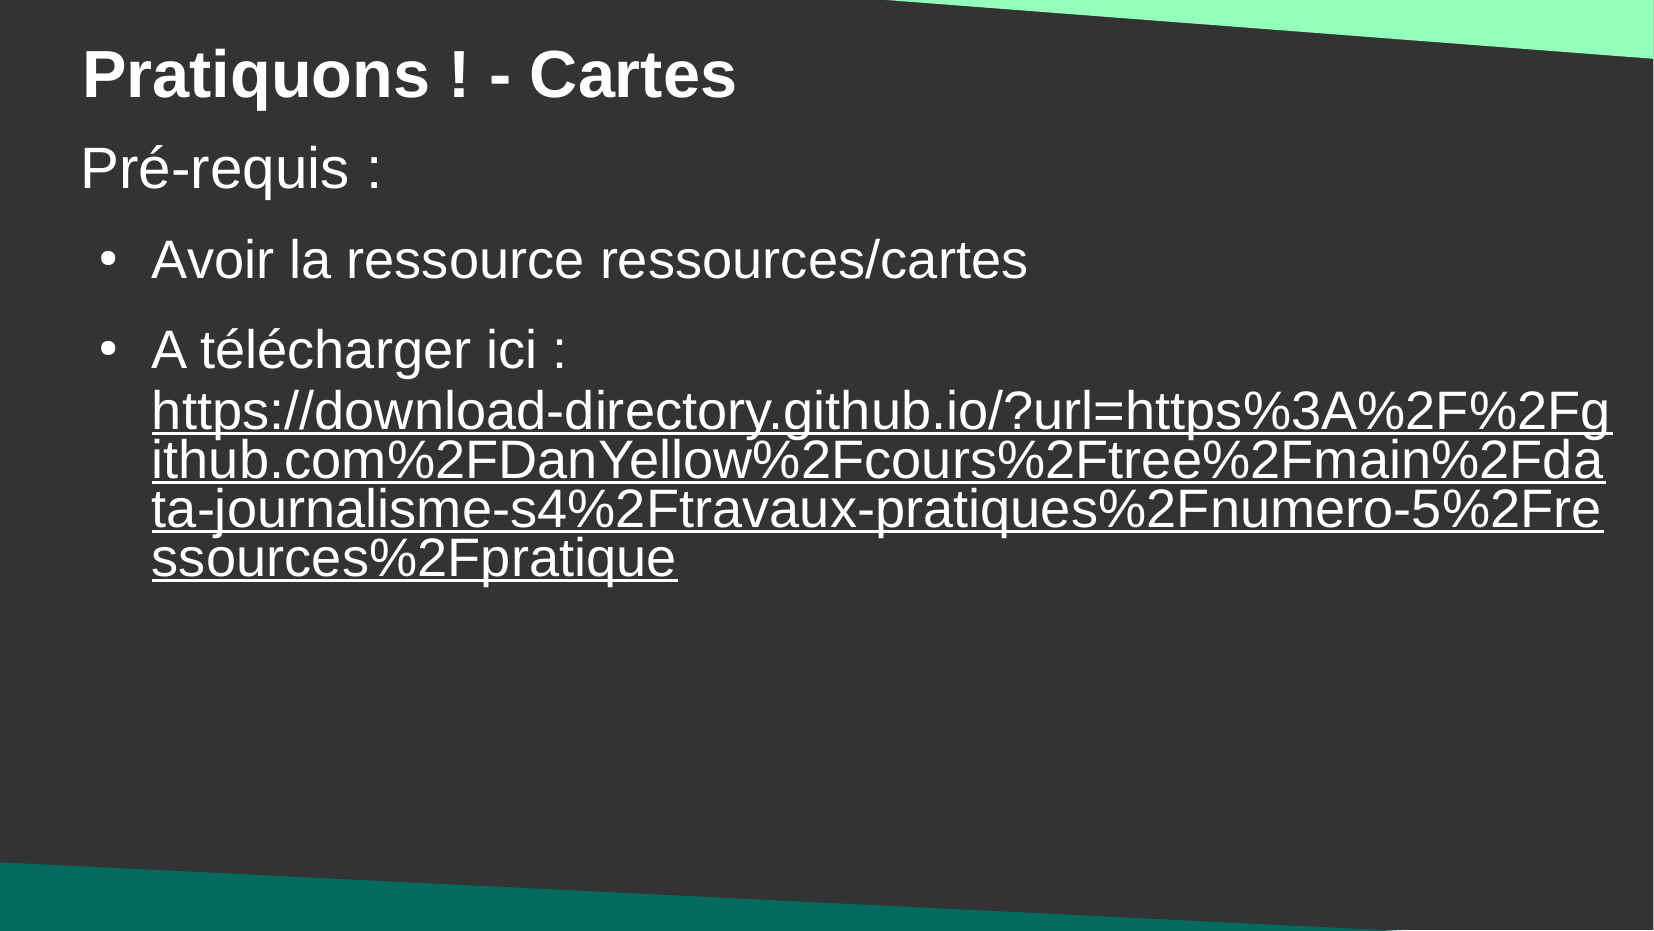

# Pratiquons ! - Cartes
Pré-requis :
Avoir la ressource ressources/cartes
A télécharger ici : https://download-directory.github.io/?url=https%3A%2F%2Fgithub.com%2FDanYellow%2Fcours%2Ftree%2Fmain%2Fdata-journalisme-s4%2Ftravaux-pratiques%2Fnumero-5%2Fressources%2Fpratique